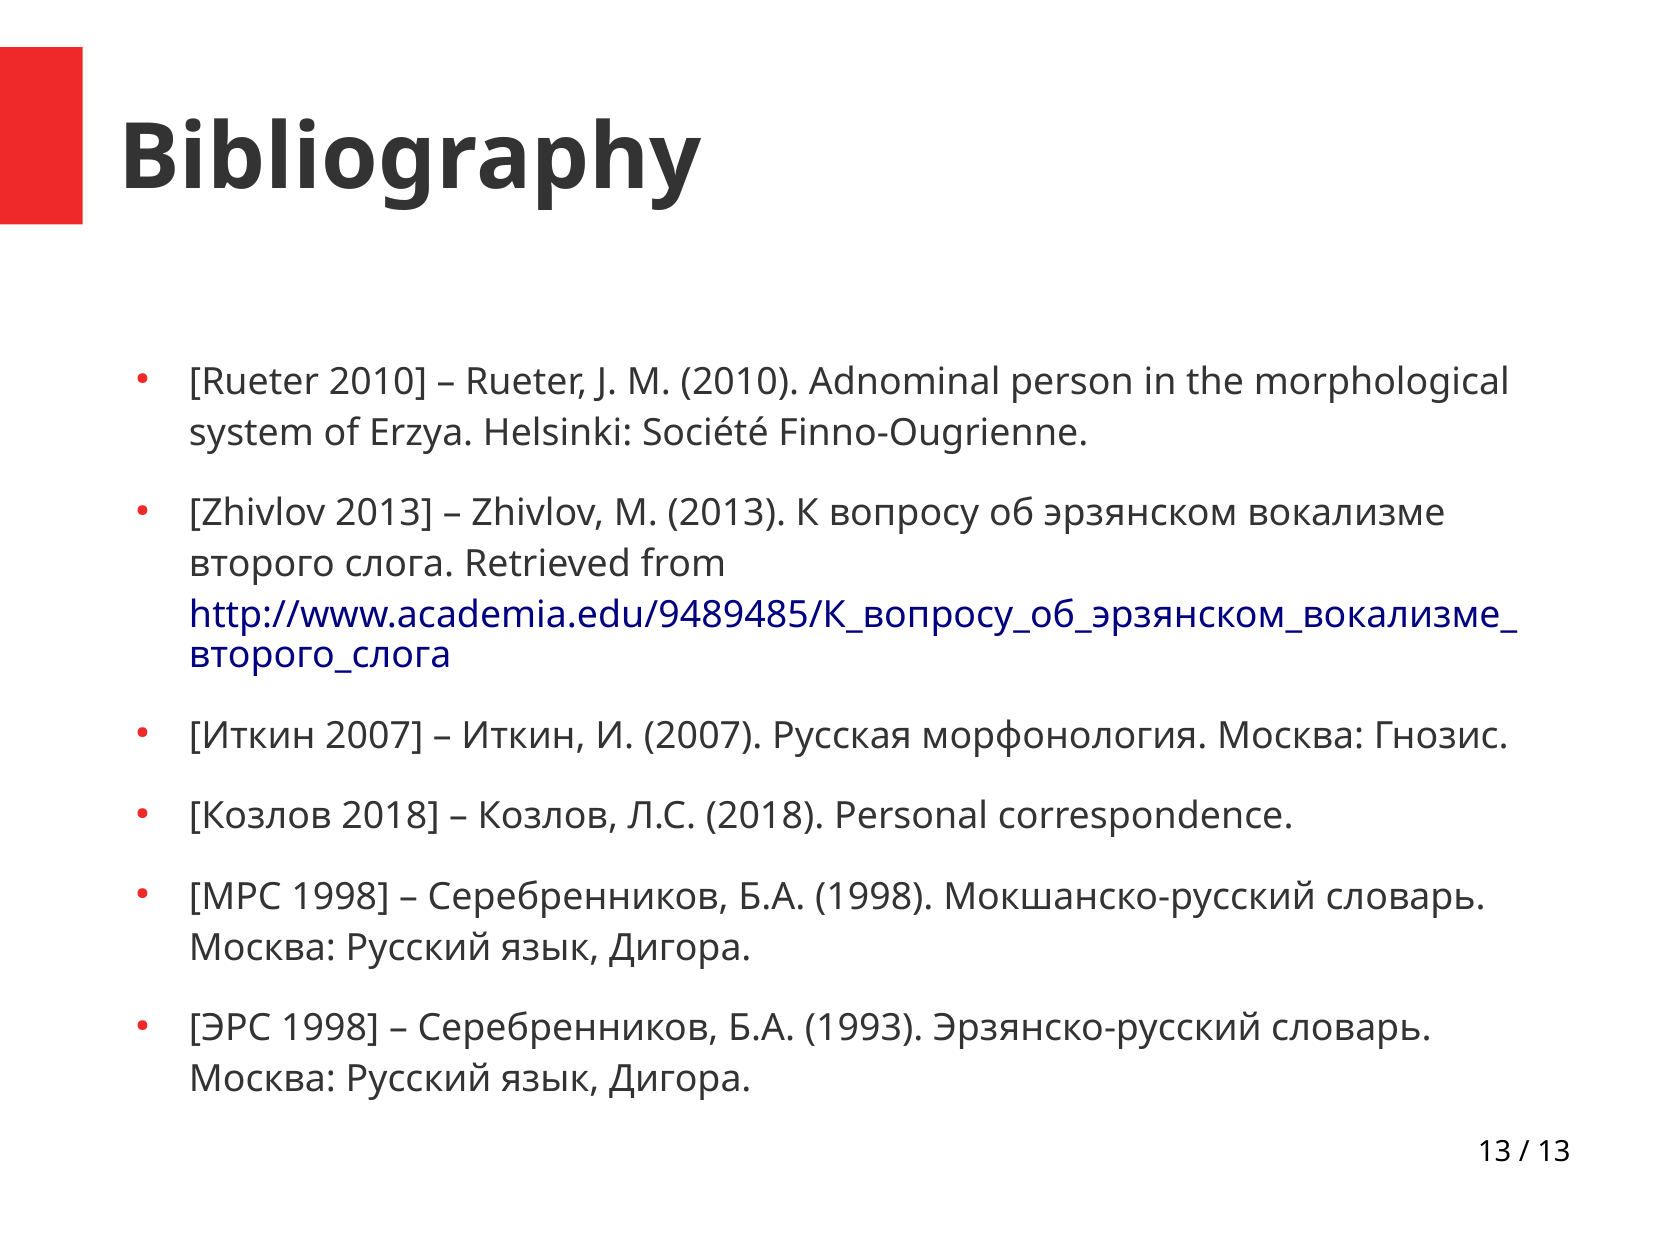

# Bibliography
[Rueter 2010] – Rueter, J. M. (2010). Adnominal person in the morphological system of Erzya. Helsinki: Société Finno-Ougrienne.
[Zhivlov 2013] – Zhivlov, M. (2013). К вопросу об эрзянском вокализме второго слога. Retrieved from http://www.academia.edu/9489485/К_вопросу_об_эрзянском_вокализме_второго_слога
[Иткин 2007] – Иткин, И. (2007). Русская морфонология. Москва: Гнозис.
[Козлов 2018] – Козлов, Л.С. (2018). Personal correspondence.
[МРС 1998] – Серебренников, Б.А. (1998). Мокшанско-русский словарь. Москва: Русский язык, Дигора.
[ЭРС 1998] – Серебренников, Б.А. (1993). Эрзянско-русский словарь. Москва: Русский язык, Дигора.
13